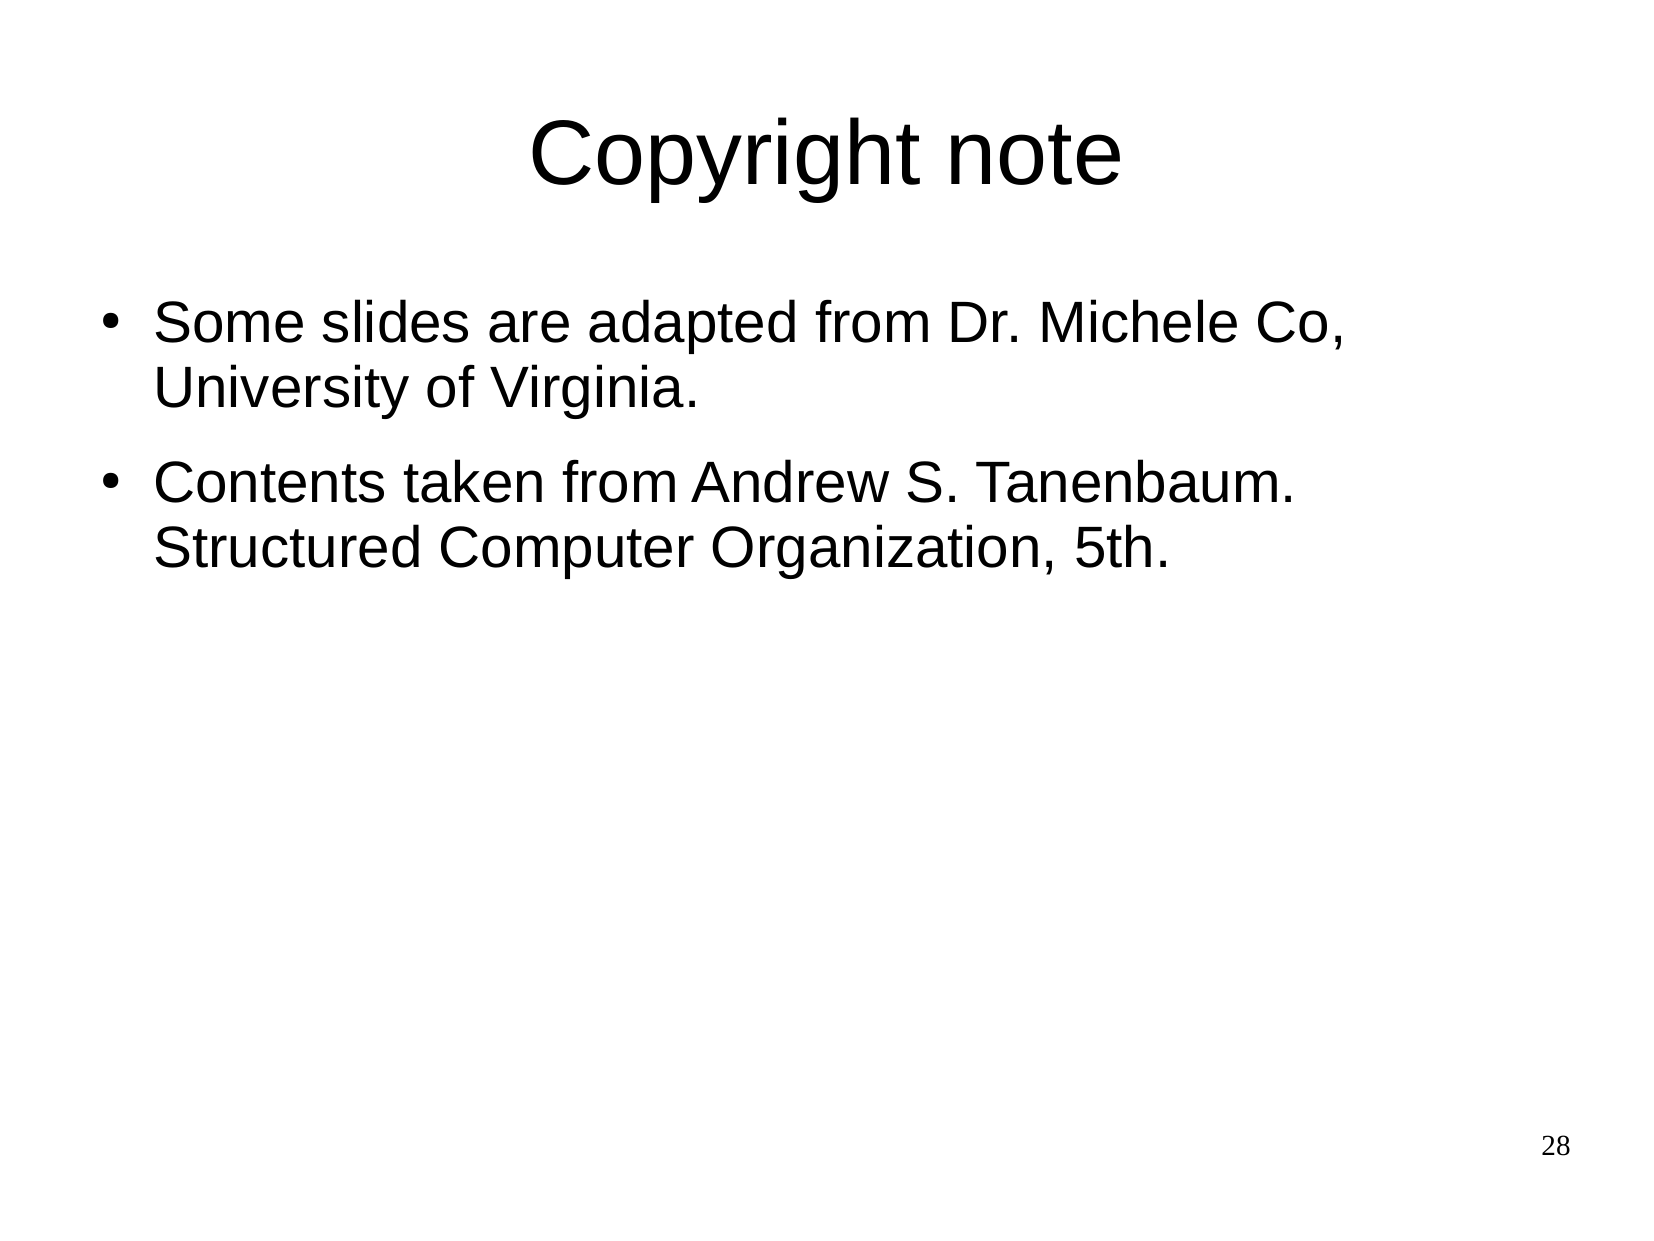

# Copyright note
Some slides are adapted from Dr. Michele Co, University of Virginia.
Contents taken from Andrew S. Tanenbaum. Structured Computer Organization, 5th.
28